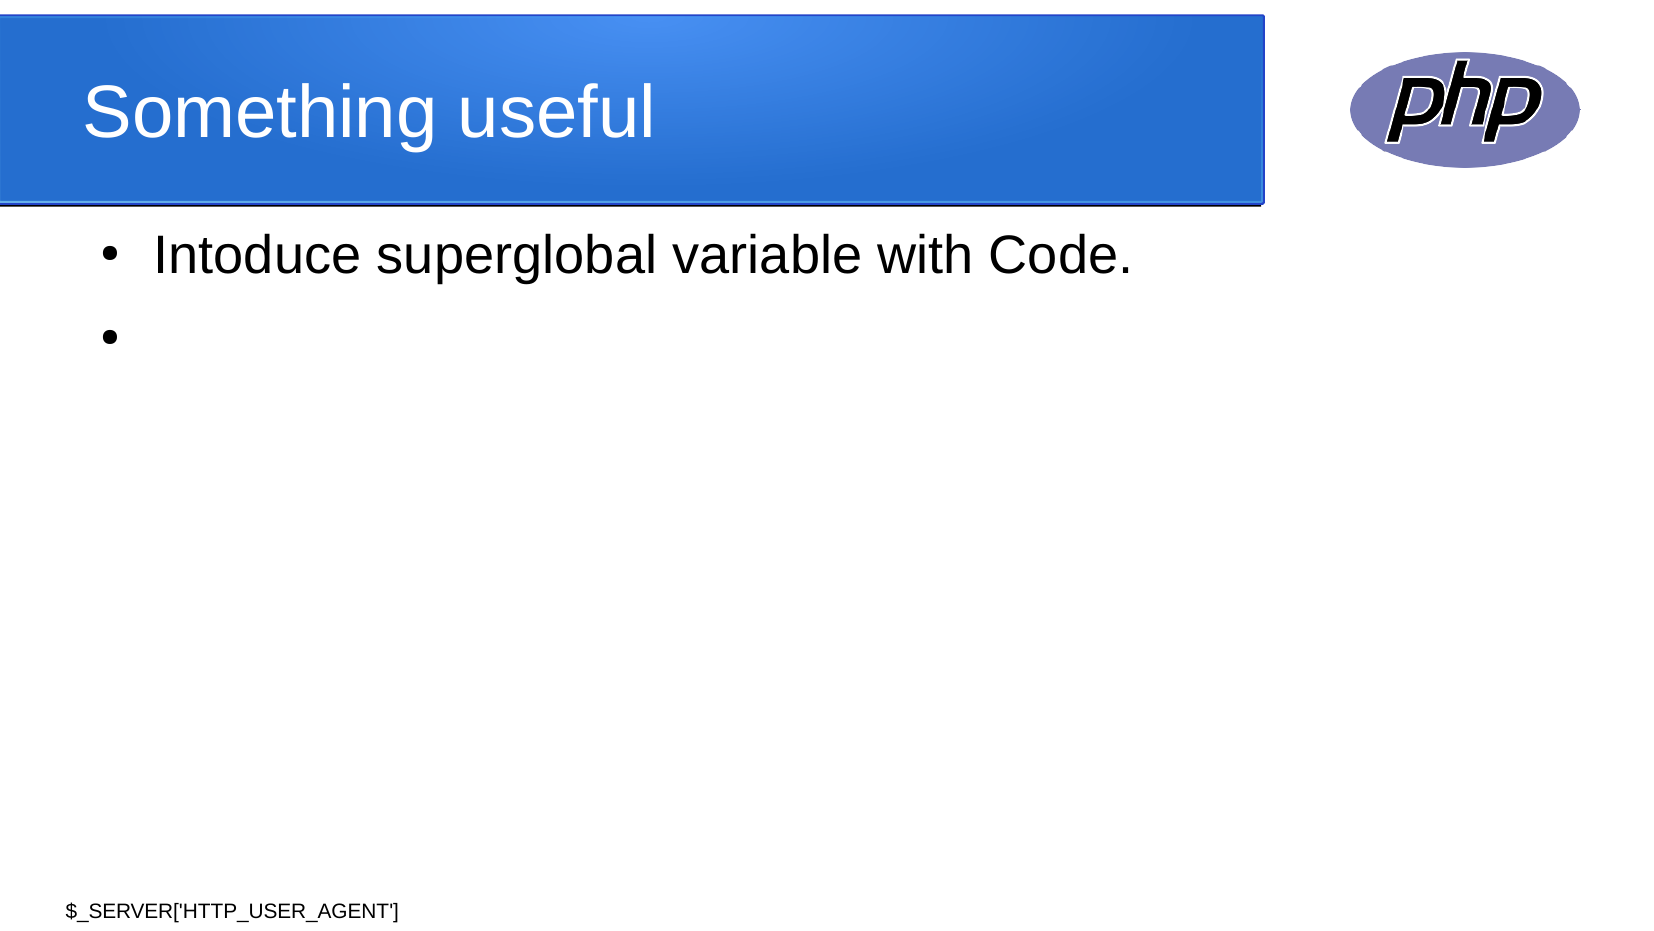

# Something useful
Intoduce superglobal variable with Code.
$_SERVER['HTTP_USER_AGENT']